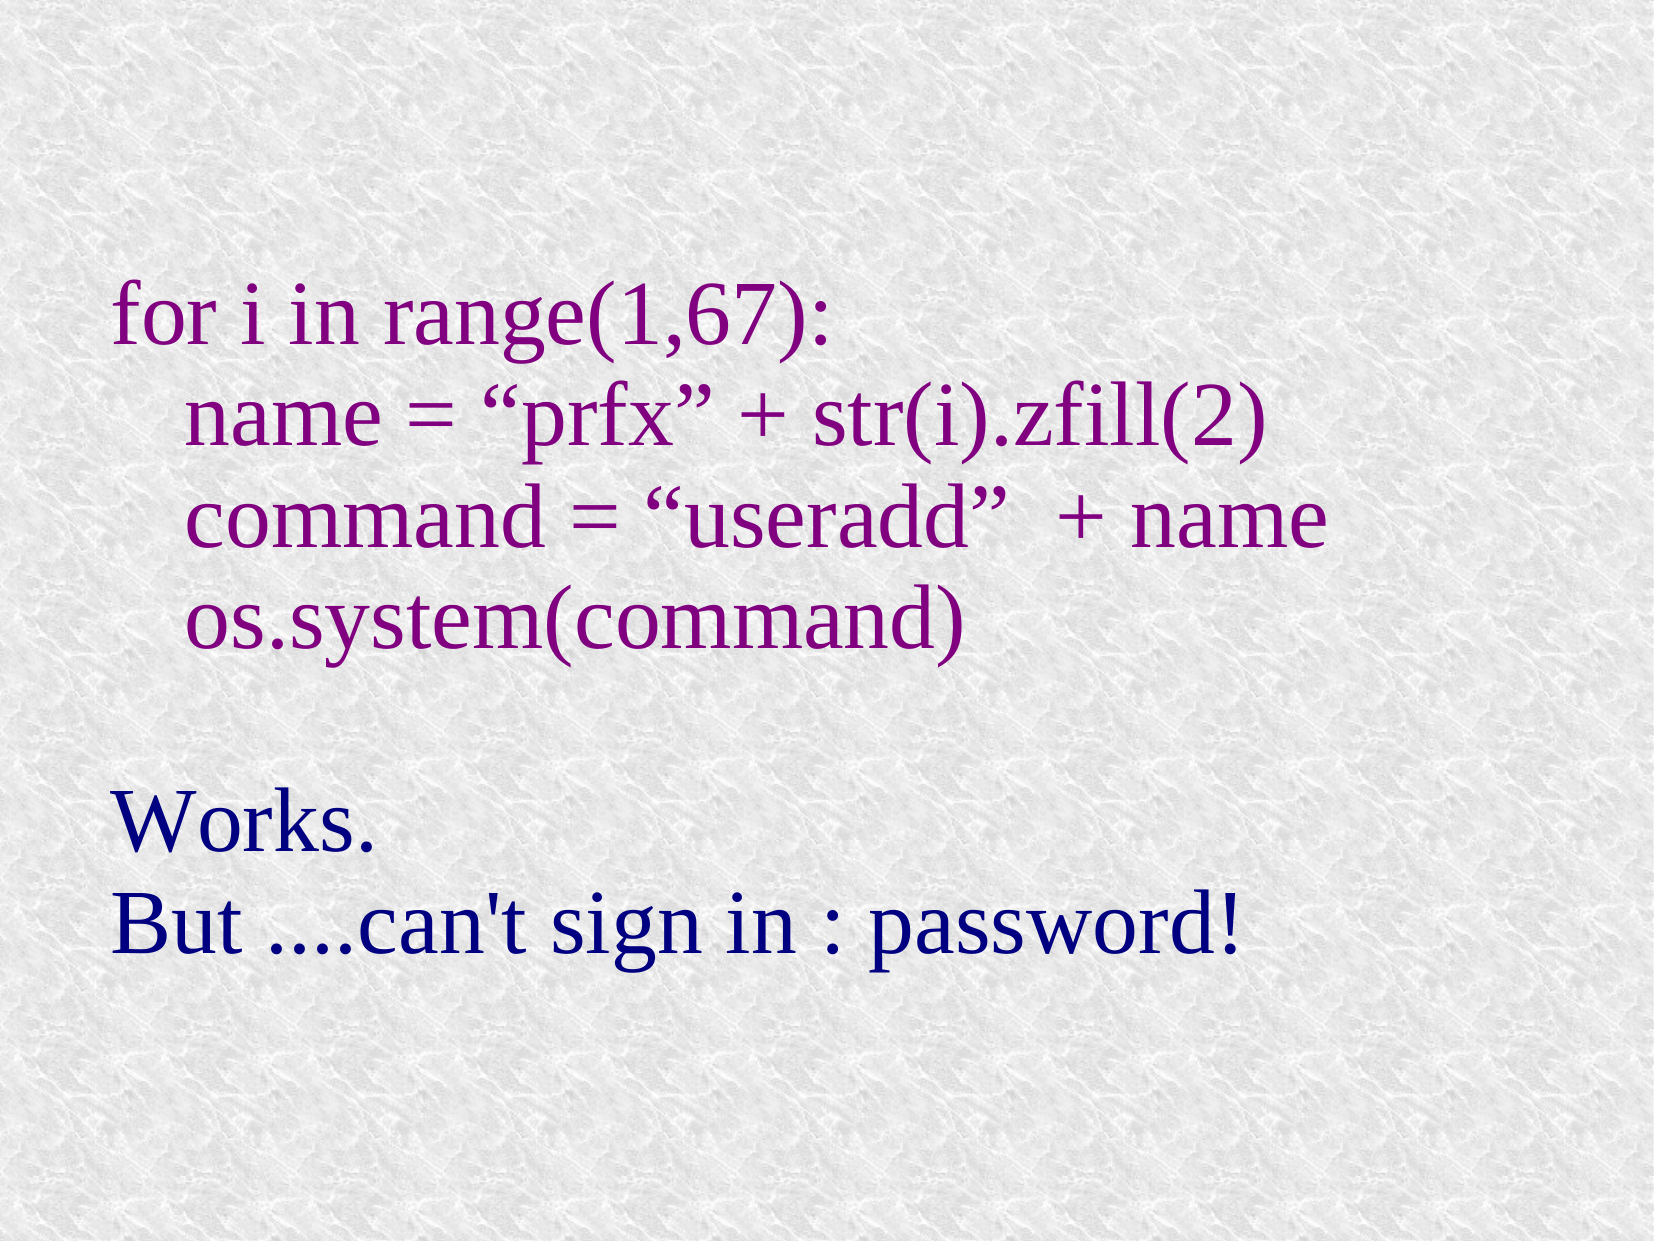

# for i in range(1,67): name = “prfx” + str(i).zfill(2) command = “useradd” + name os.system(command) Works. But ....can't sign in : password!